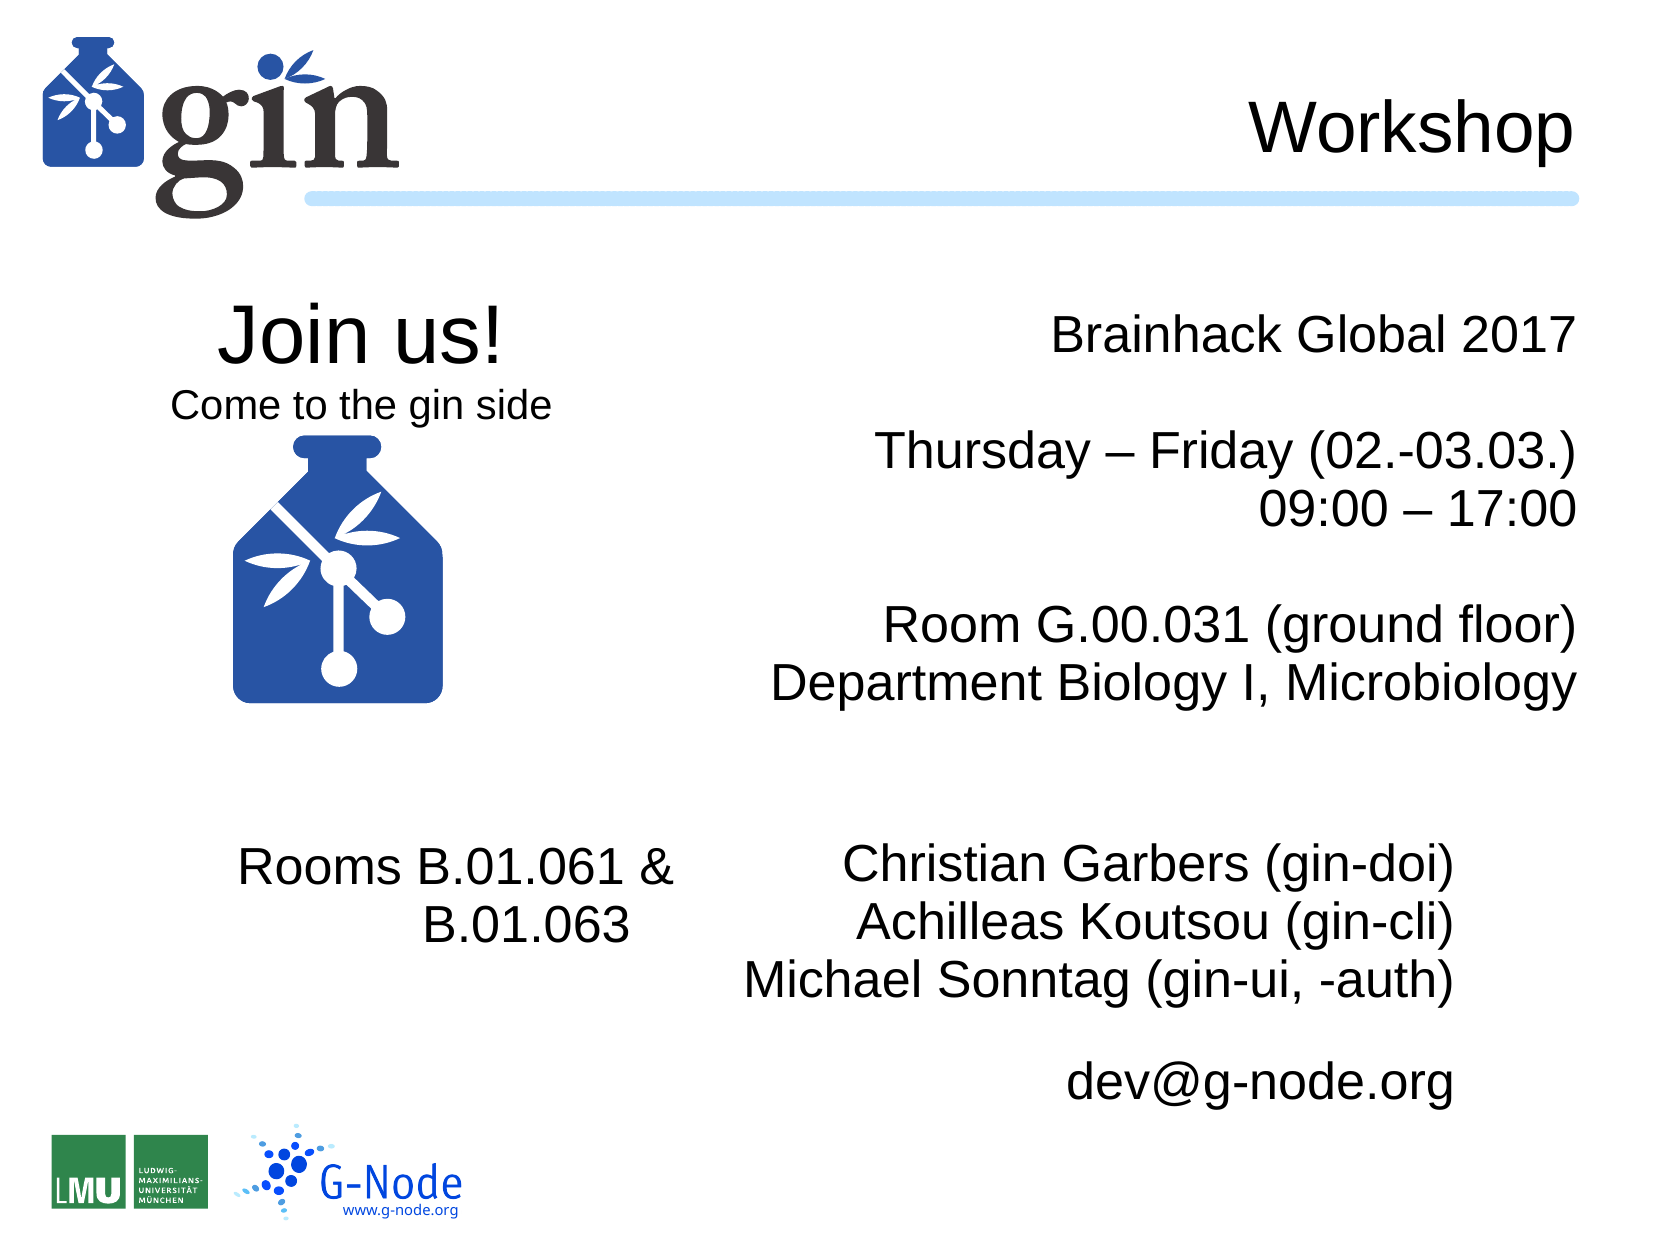

Workshop
Join us!
Come to the gin side
Brainhack Global 2017
Thursday – Friday (02.-03.03.)
09:00 – 17:00
Room G.00.031 (ground floor)
Department Biology I, Microbiology
Christian Garbers (gin-doi)
Achilleas Koutsou (gin-cli)
Michael Sonntag (gin-ui, -auth)
Rooms B.01.061 &
B.01.063
dev@g-node.org